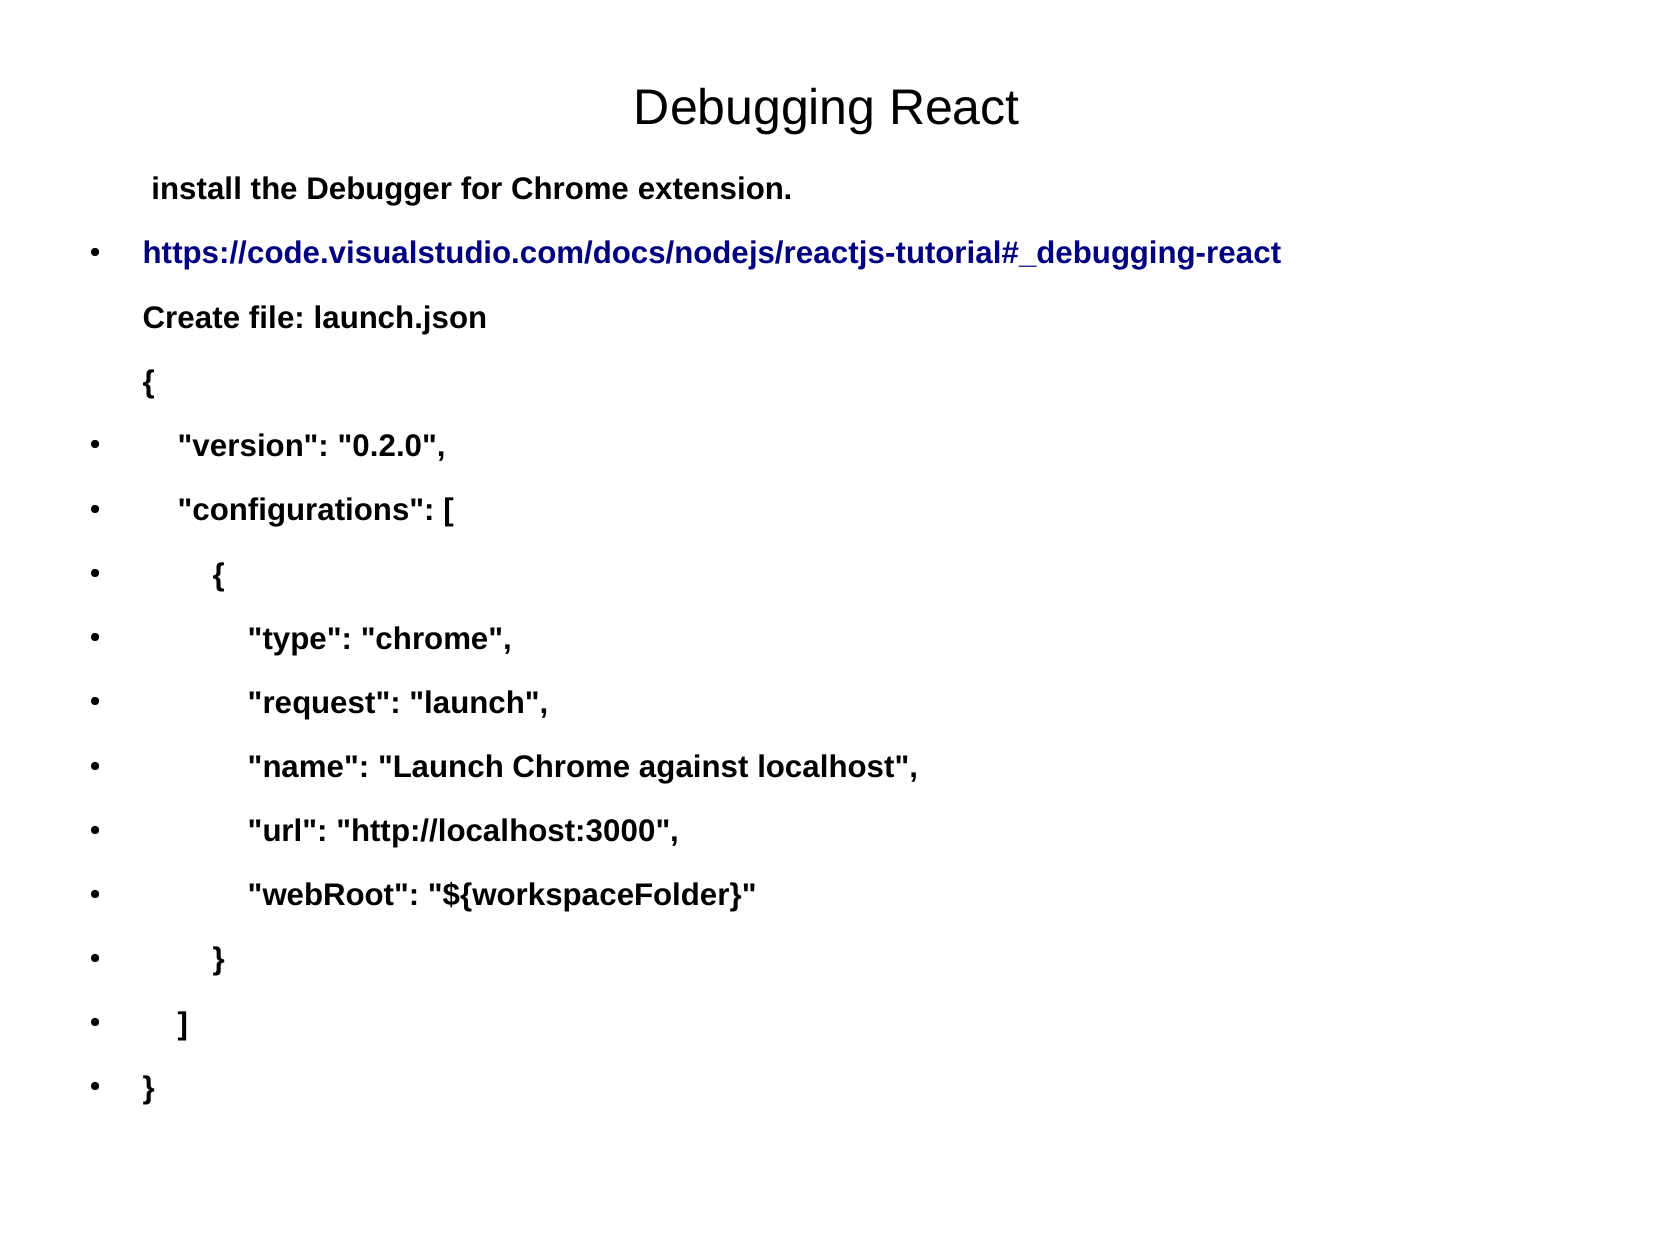

# Debugging React
 install the Debugger for Chrome extension.
https://code.visualstudio.com/docs/nodejs/reactjs-tutorial#_debugging-react
Create file: launch.json
{
 "version": "0.2.0",
 "configurations": [
 {
 "type": "chrome",
 "request": "launch",
 "name": "Launch Chrome against localhost",
 "url": "http://localhost:3000",
 "webRoot": "${workspaceFolder}"
 }
 ]
}